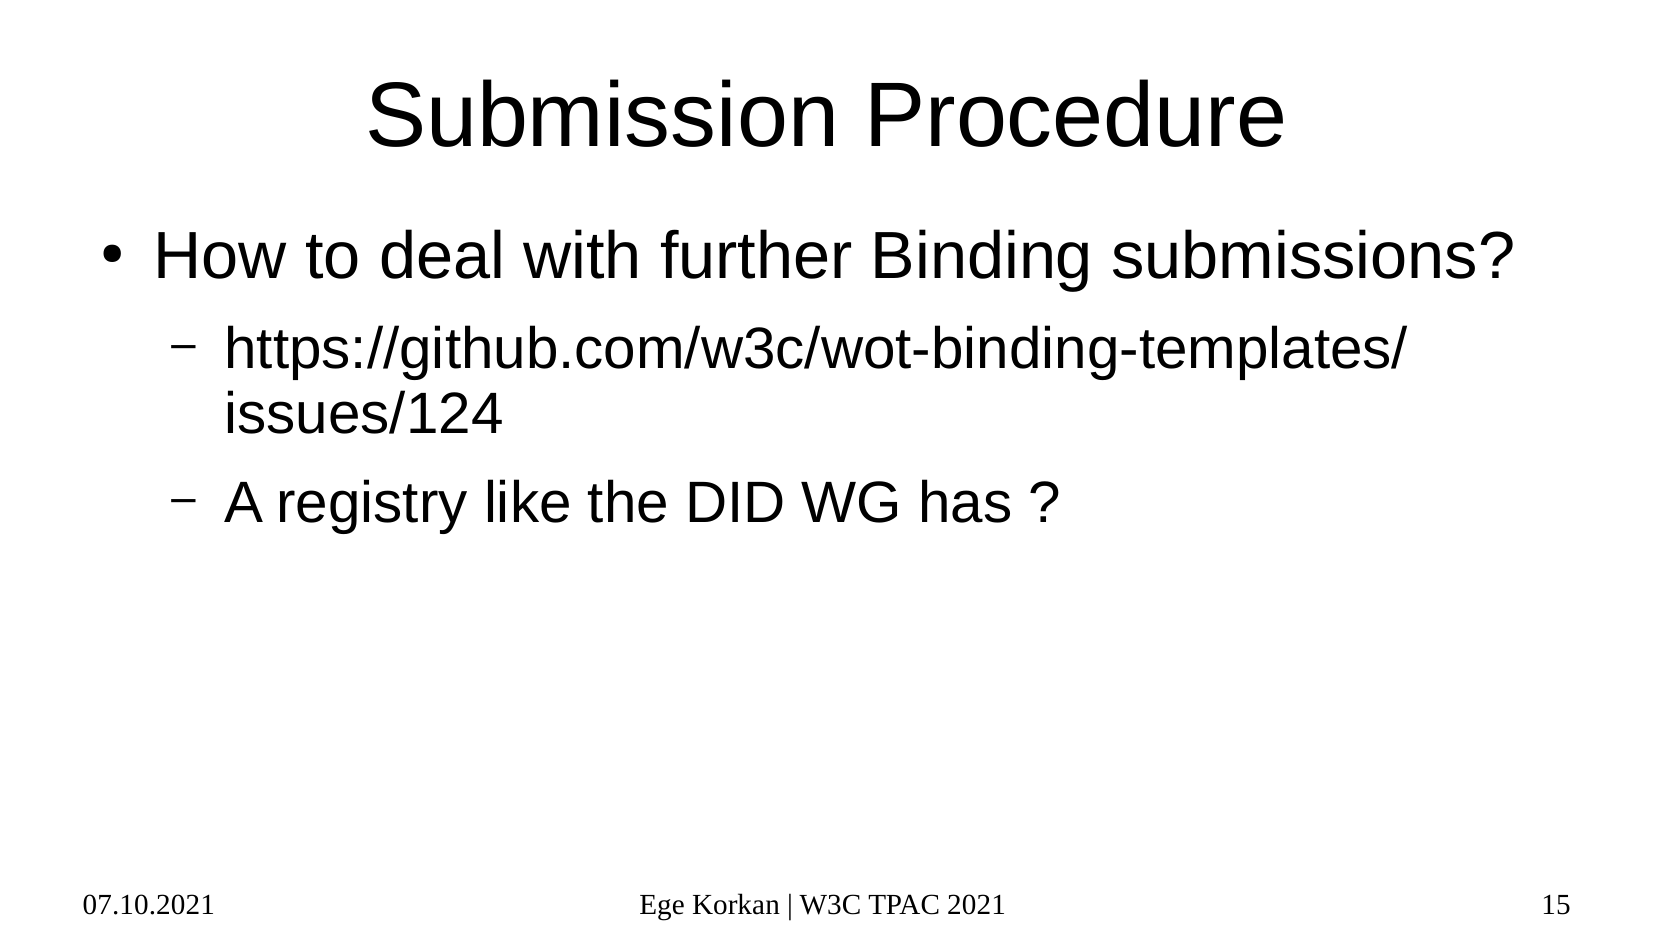

# Submission Procedure
How to deal with further Binding submissions?
https://github.com/w3c/wot-binding-templates/issues/124
A registry like the DID WG has ?
07.10.2021
Ege Korkan | W3C TPAC 2021
15